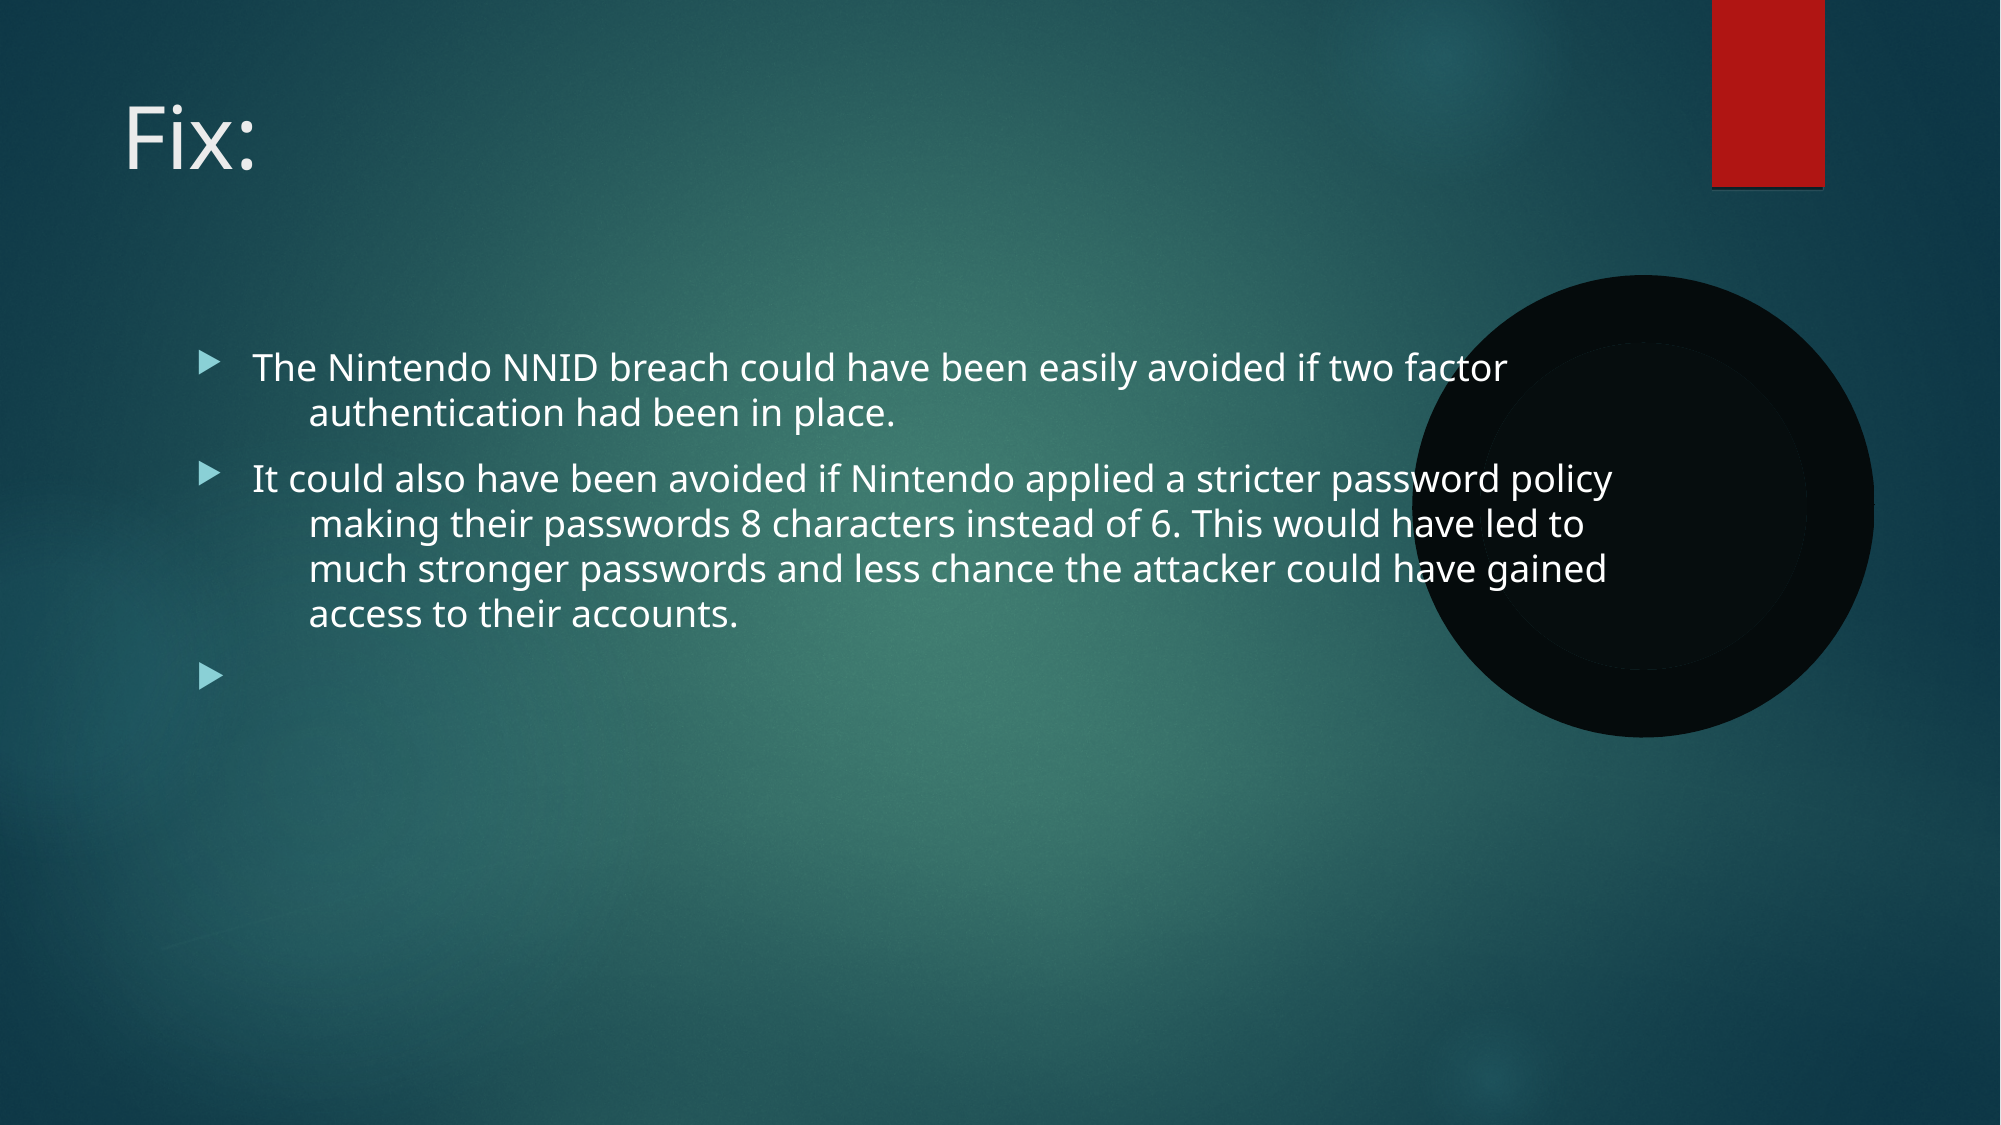

# Fix:
The Nintendo NNID breach could have been easily avoided if two factor authentication had been in place.
It could also have been avoided if Nintendo applied a stricter password policy making their passwords 8 characters instead of 6. This would have led to much stronger passwords and less chance the attacker could have gained access to their accounts.